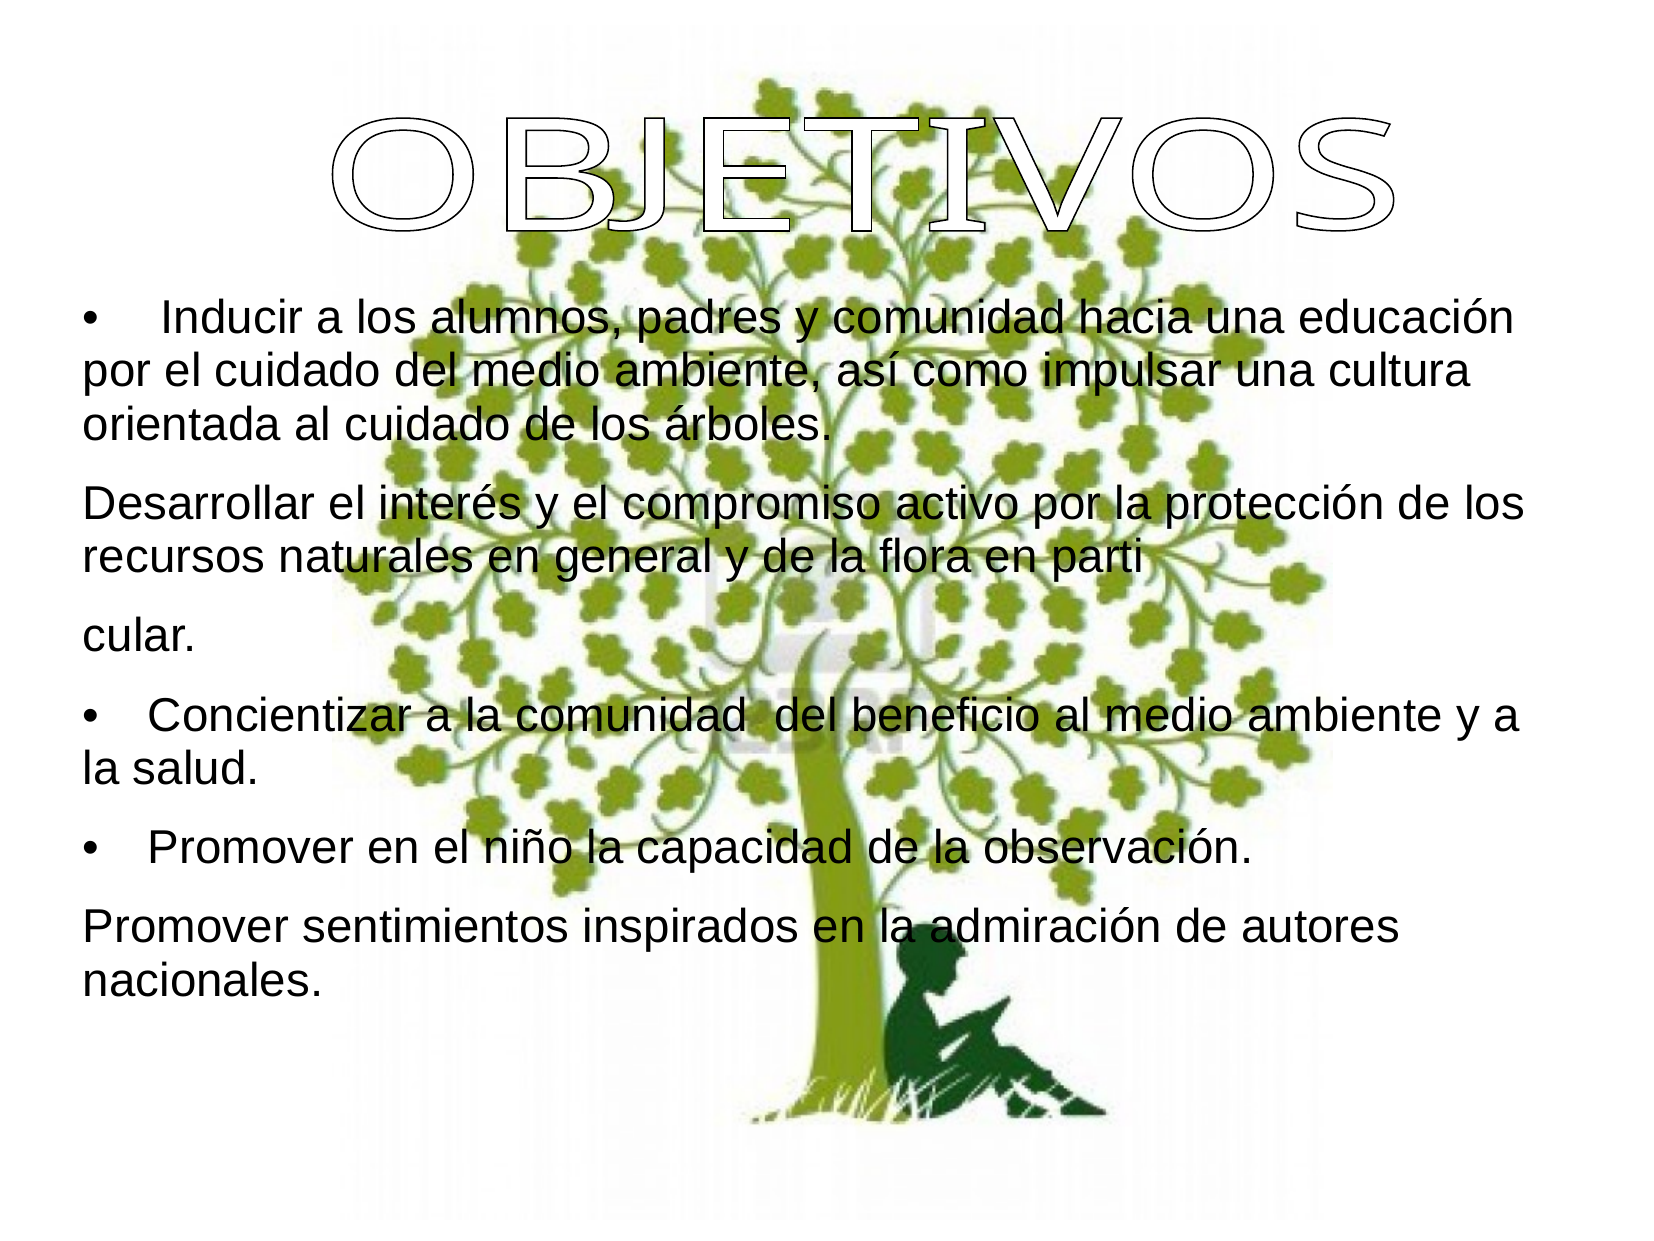

Fontwork
# OBJETIVOS
OBJETIVOS
•	 Inducir a los alumnos, padres y comunidad hacia una educación por el cuidado del medio ambiente, así como impulsar una cultura orientada al cuidado de los árboles.
Desarrollar el interés y el compromiso activo por la protección de los recursos naturales en general y de la flora en parti
cular.
•	Concientizar a la comunidad del beneficio al medio ambiente y a la salud.
•	Promover en el niño la capacidad de la observación.
Promover sentimientos inspirados en la admiración de autores nacionales.